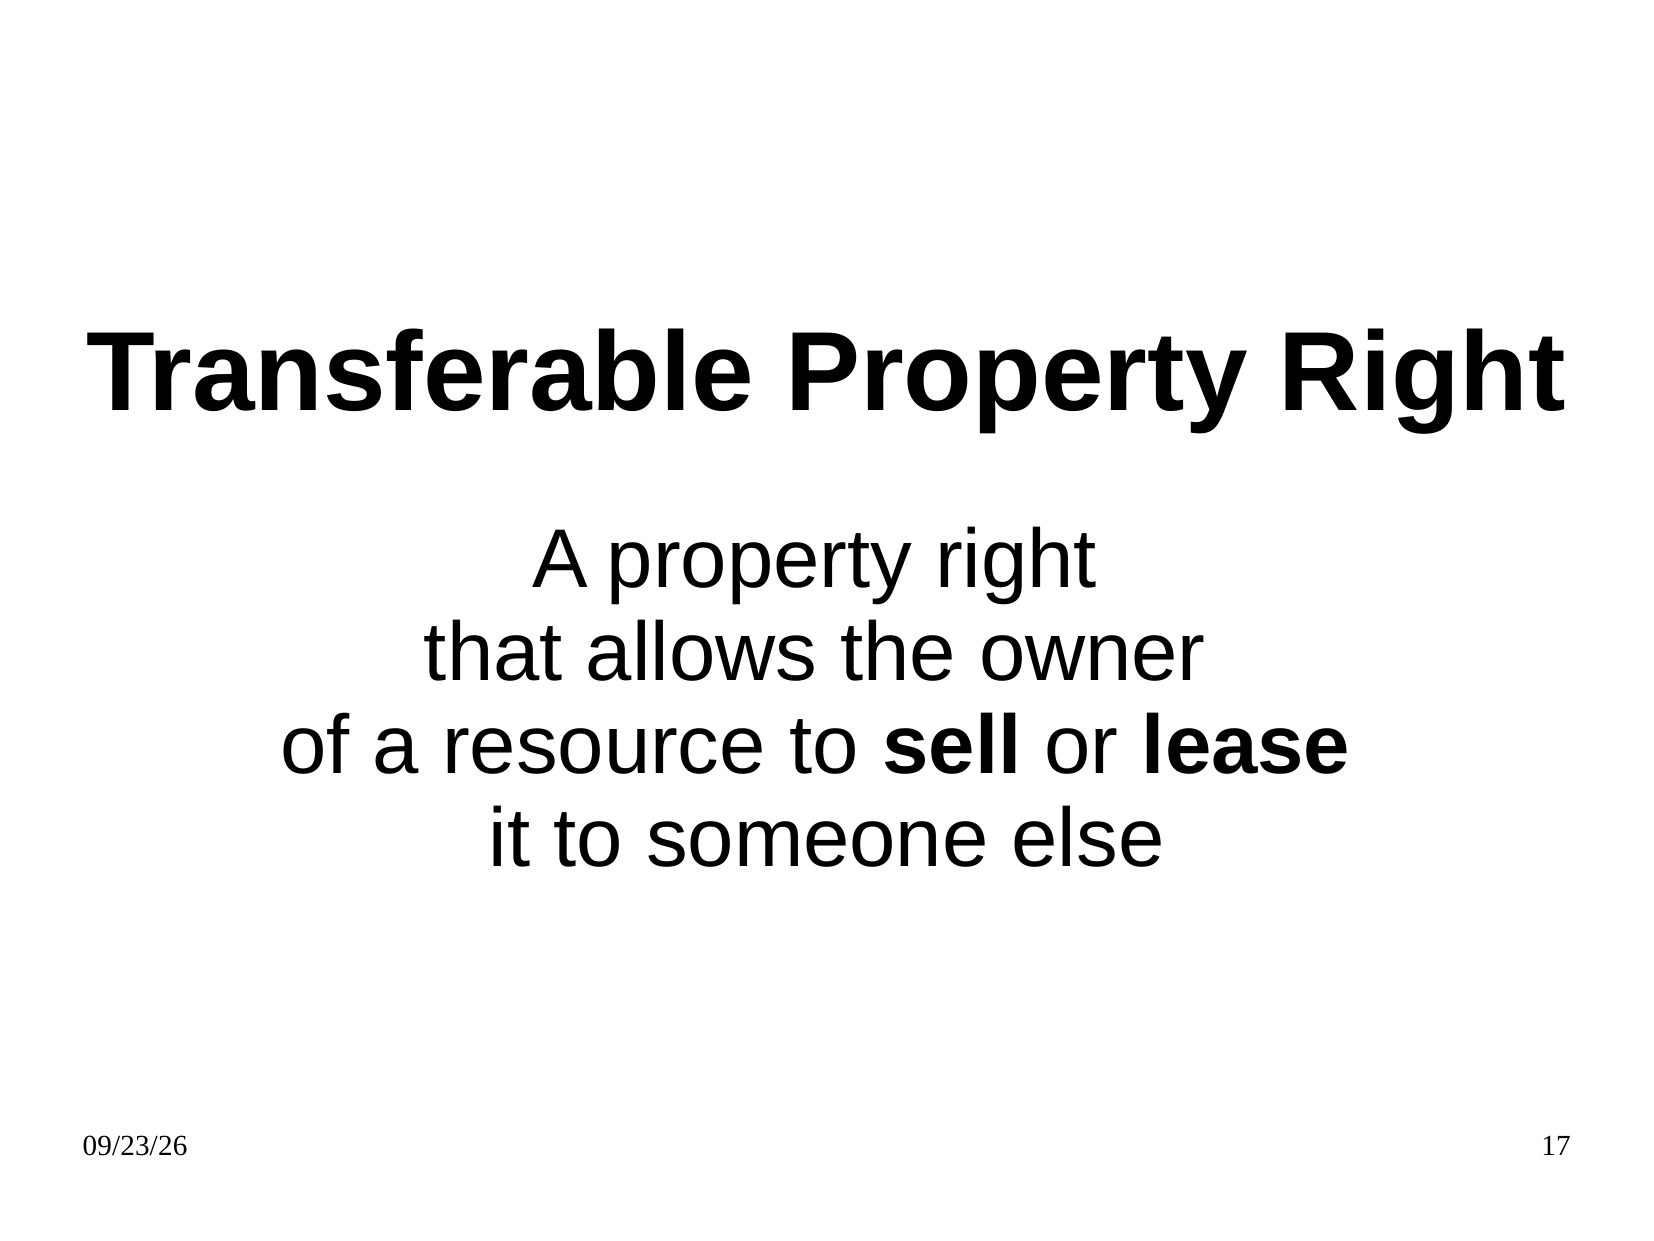

# Transferable Property Right
A property right
that allows the owner
of a resource to sell or lease
it to someone else
17